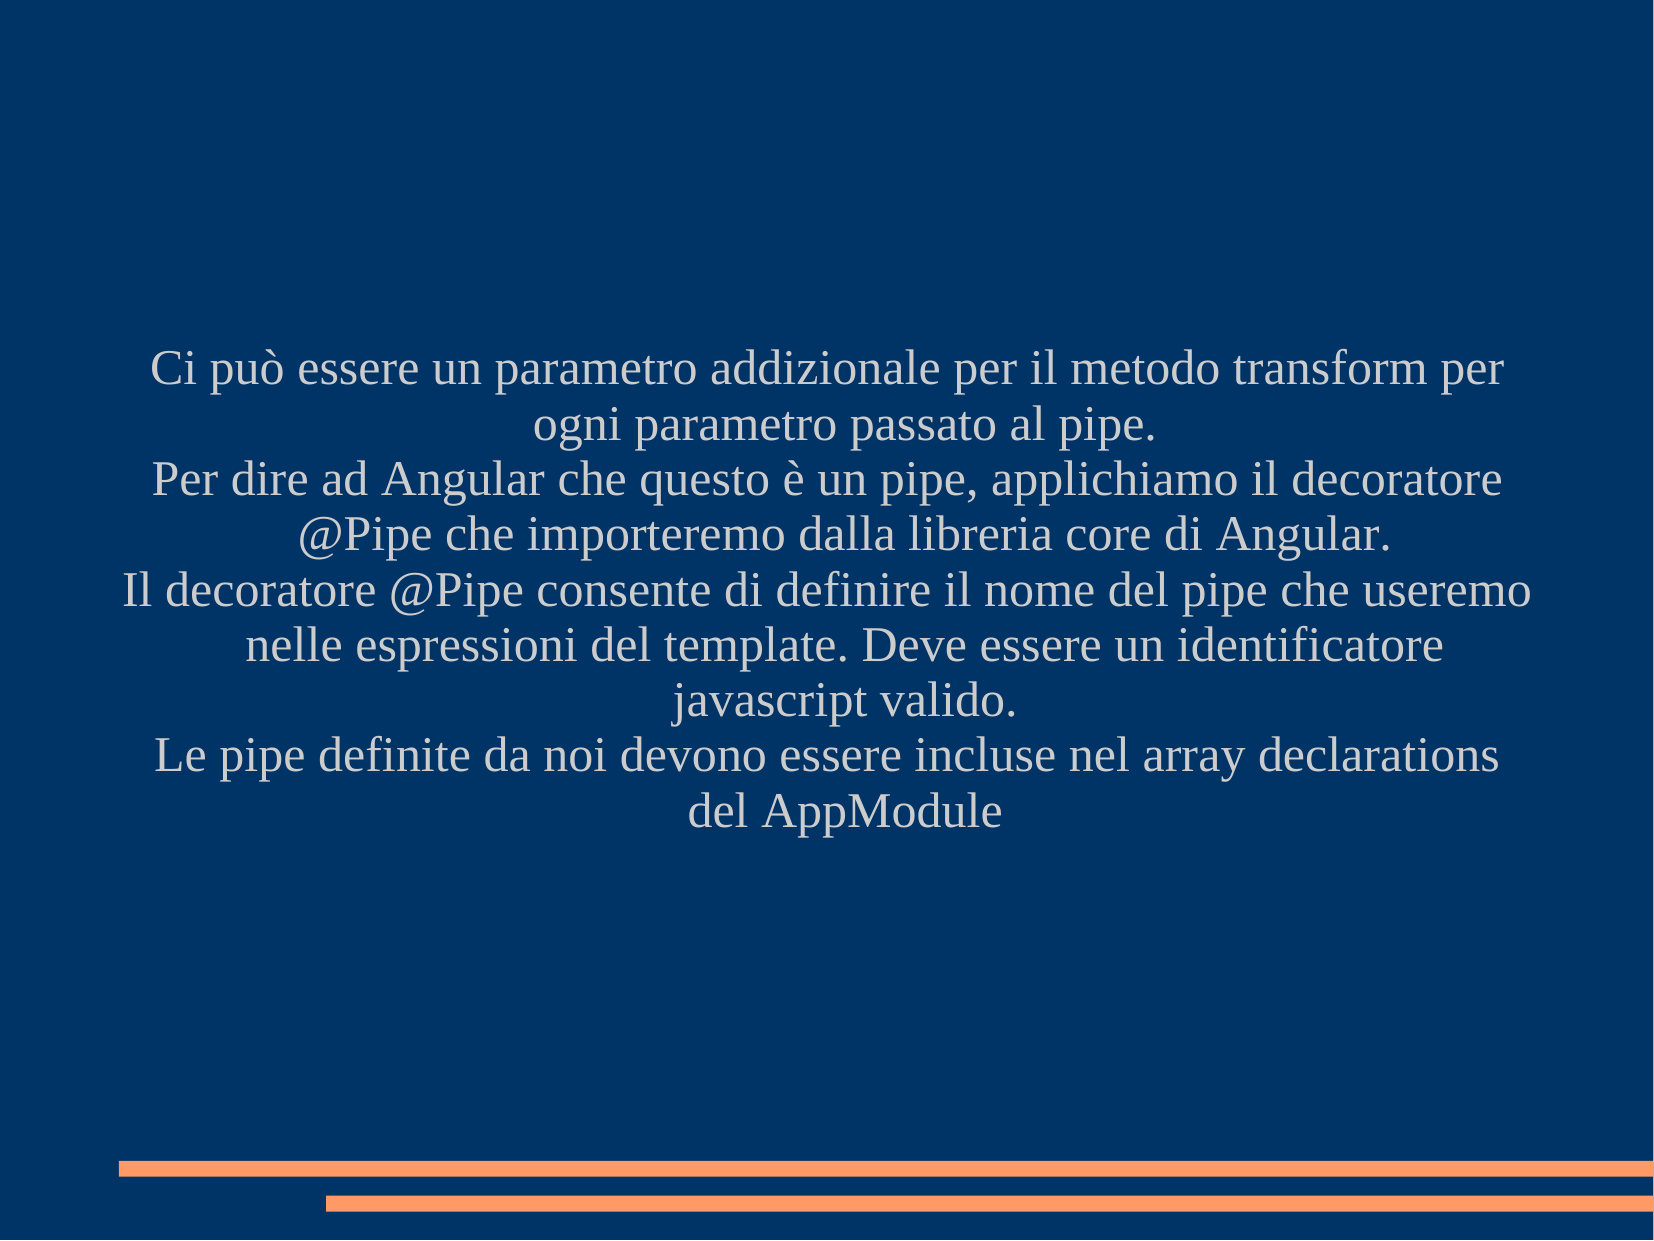

# Ci può essere un parametro addizionale per il metodo transform per ogni parametro passato al pipe.
Per dire ad Angular che questo è un pipe, applichiamo il decoratore @Pipe che importeremo dalla libreria core di Angular.
Il decoratore @Pipe consente di definire il nome del pipe che useremo nelle espressioni del template. Deve essere un identificatore javascript valido.
Le pipe definite da noi devono essere incluse nel array declarations del AppModule